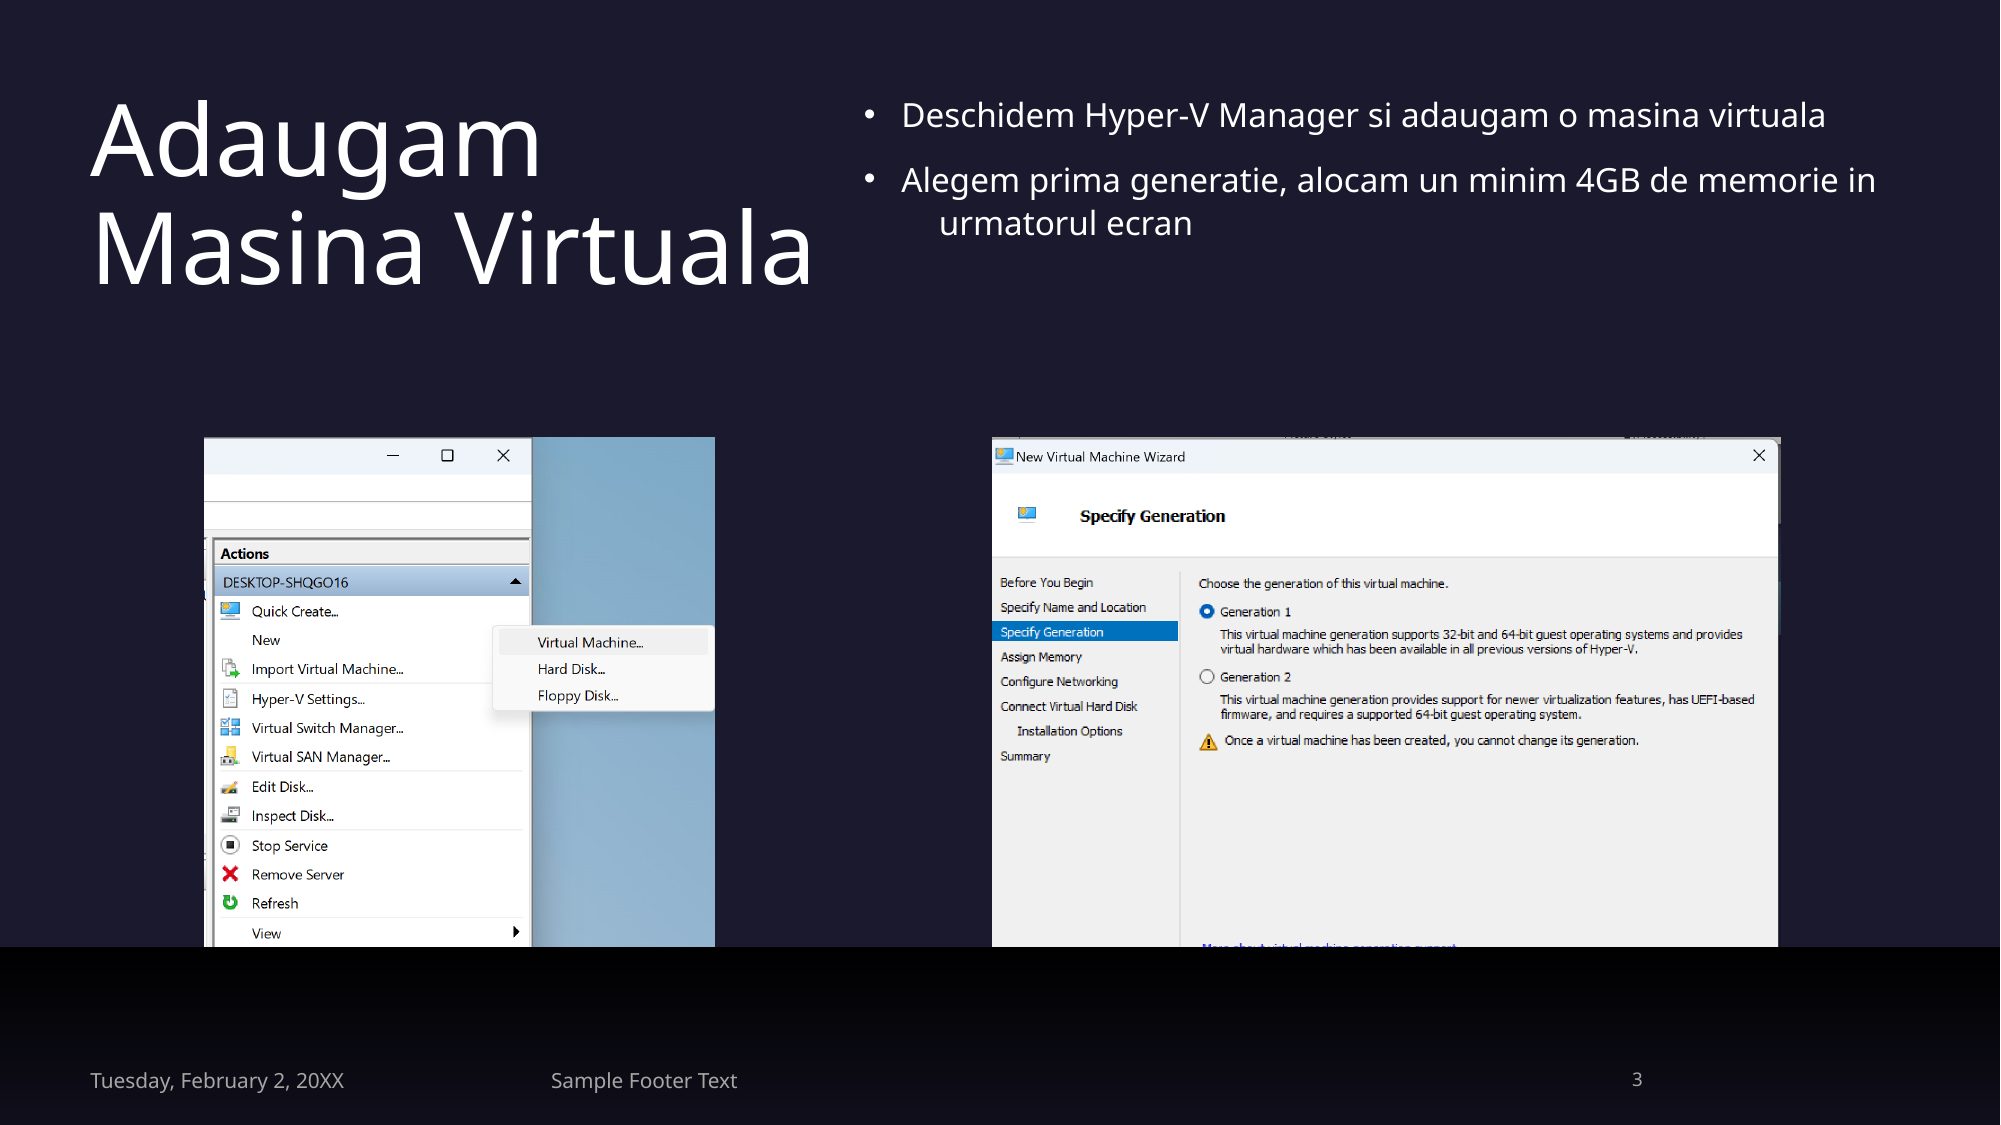

# Adaugam Masina Virtuala
Deschidem Hyper-V Manager si adaugam o masina virtuala
Alegem prima generatie, alocam un minim 4GB de memorie in urmatorul ecran
Tuesday, February 2, 20XX
Sample Footer Text